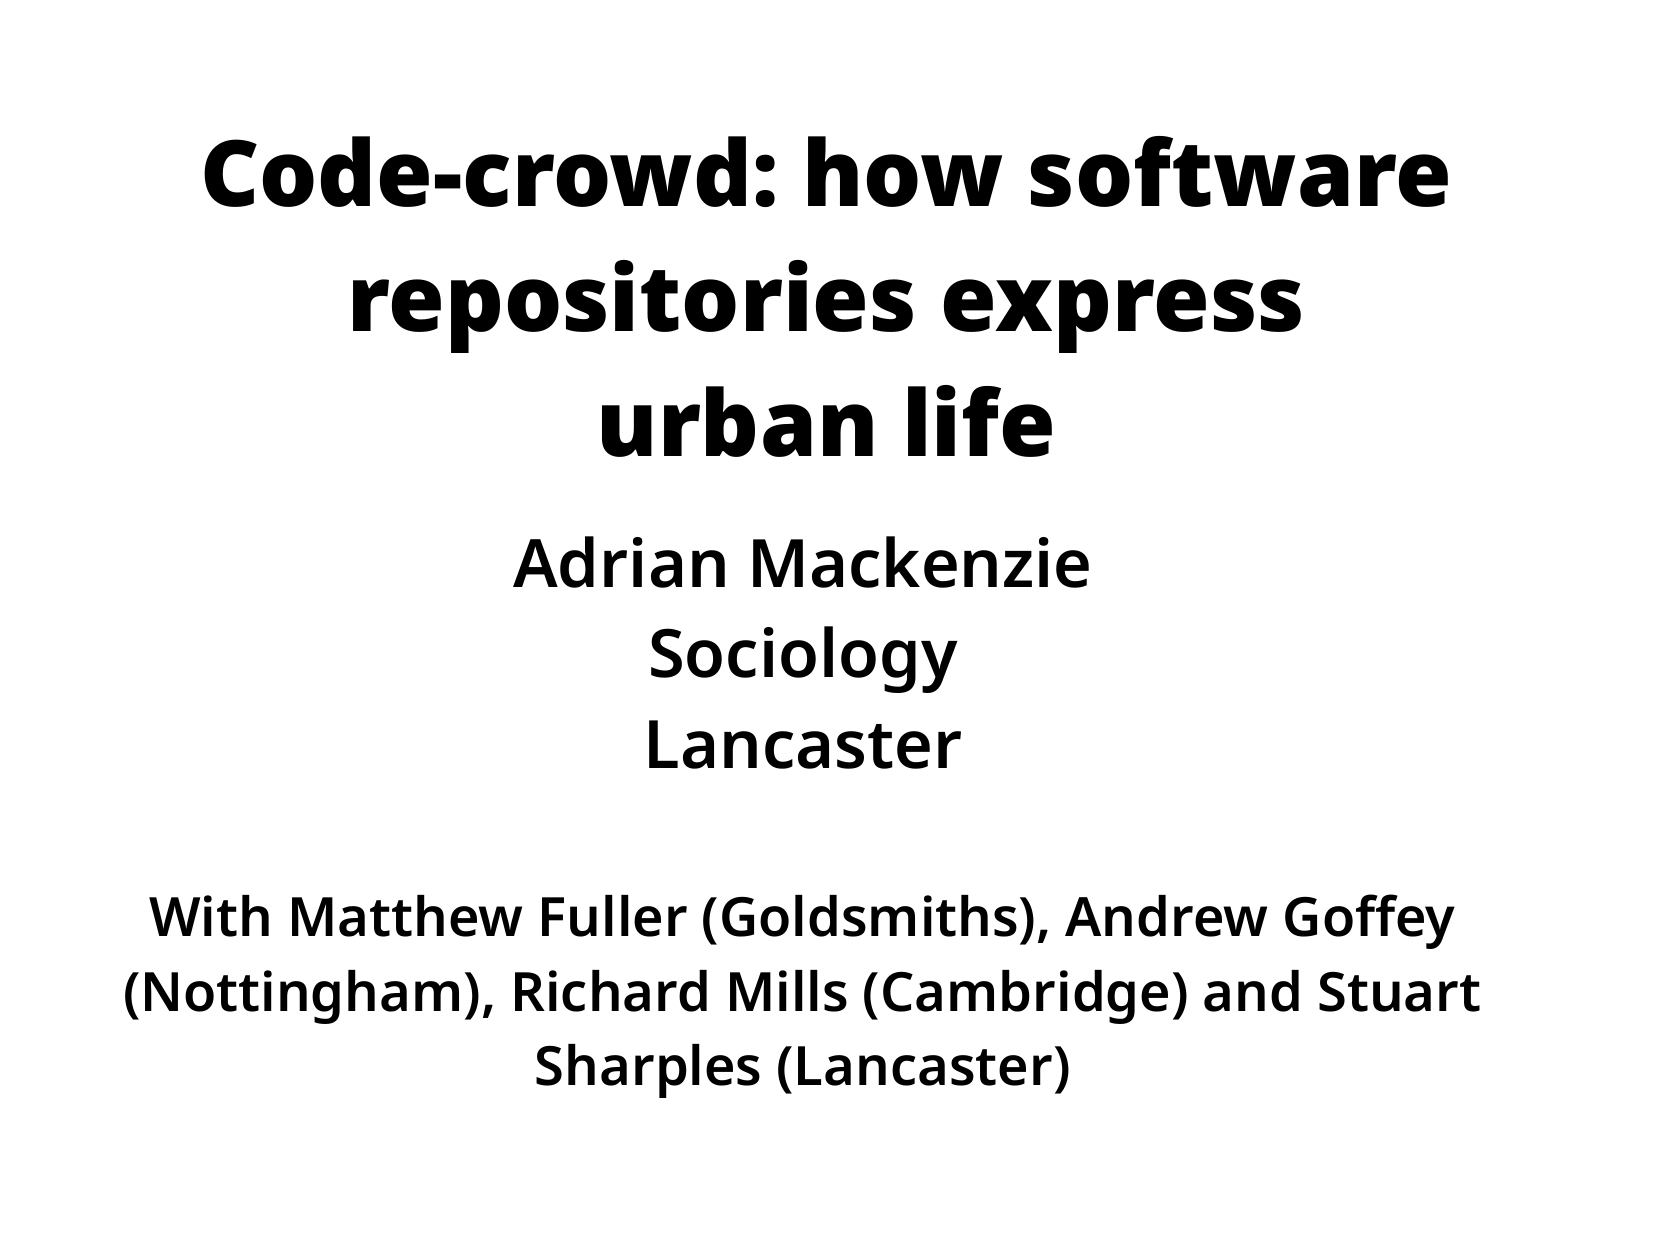

# Code-crowd: how software repositories express urban life
Adrian Mackenzie
Sociology
Lancaster
With Matthew Fuller (Goldsmiths), Andrew Goffey (Nottingham), Richard Mills (Cambridge) and Stuart Sharples (Lancaster)